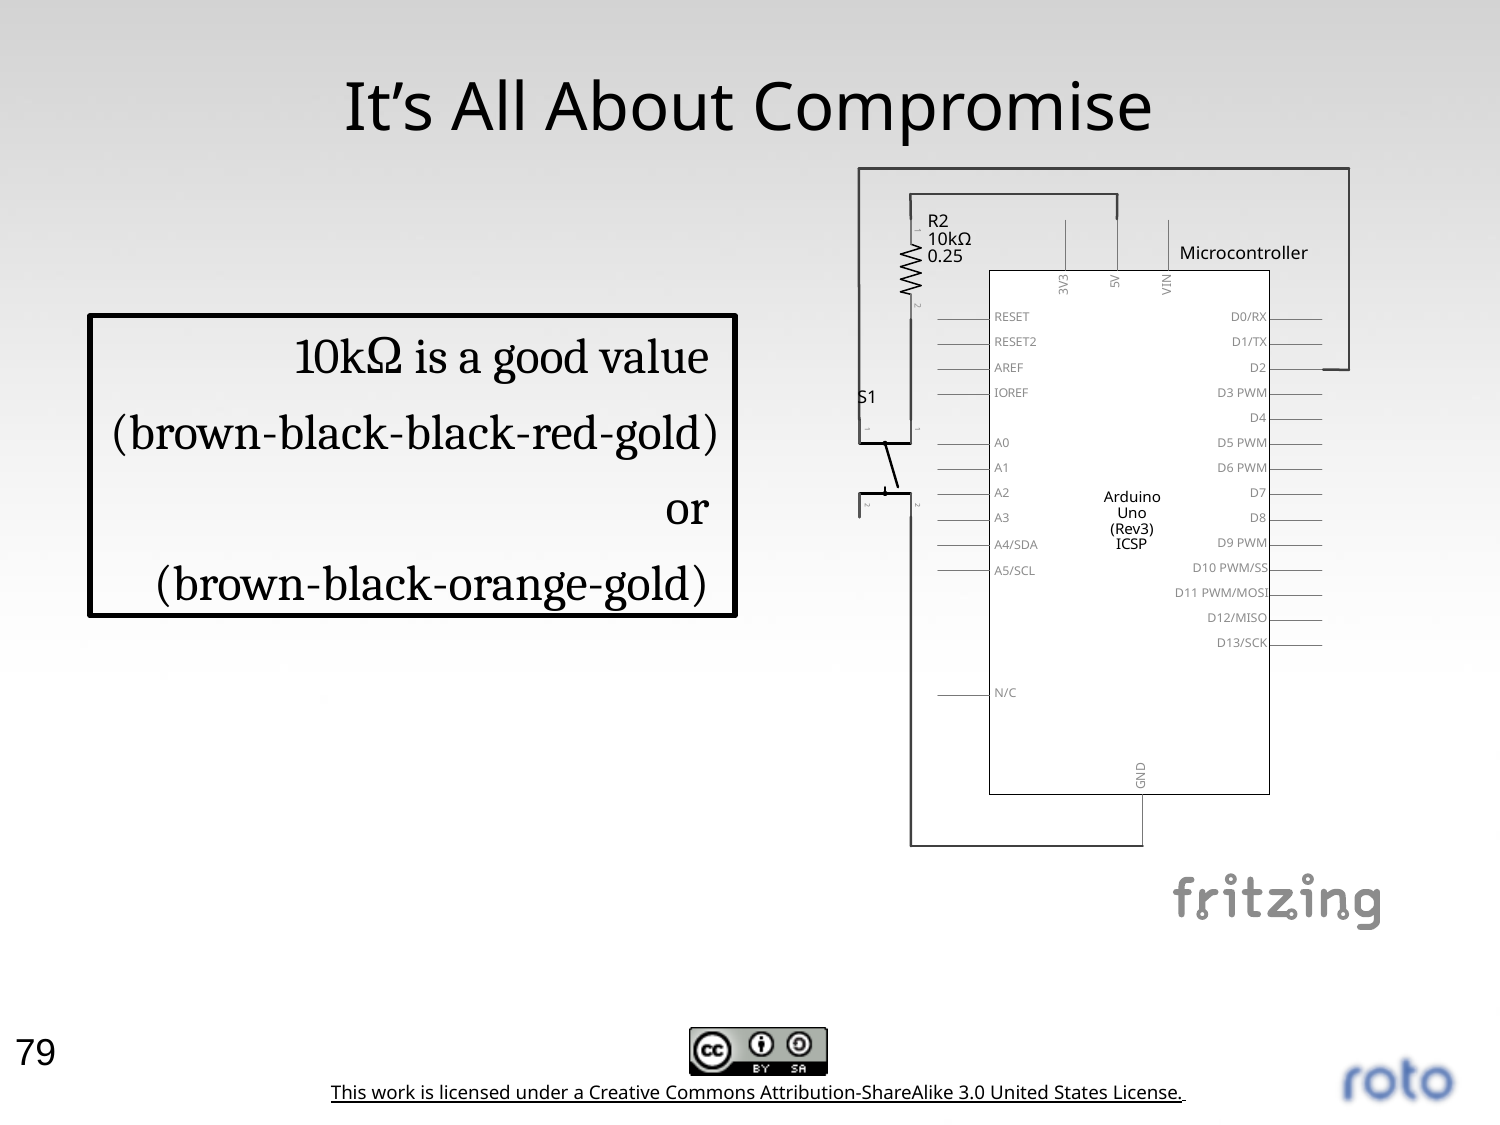

# It’s All About Compromise
10kΩ is a good value
(brown-black-black-red-gold)
or
(brown-black-orange-gold)